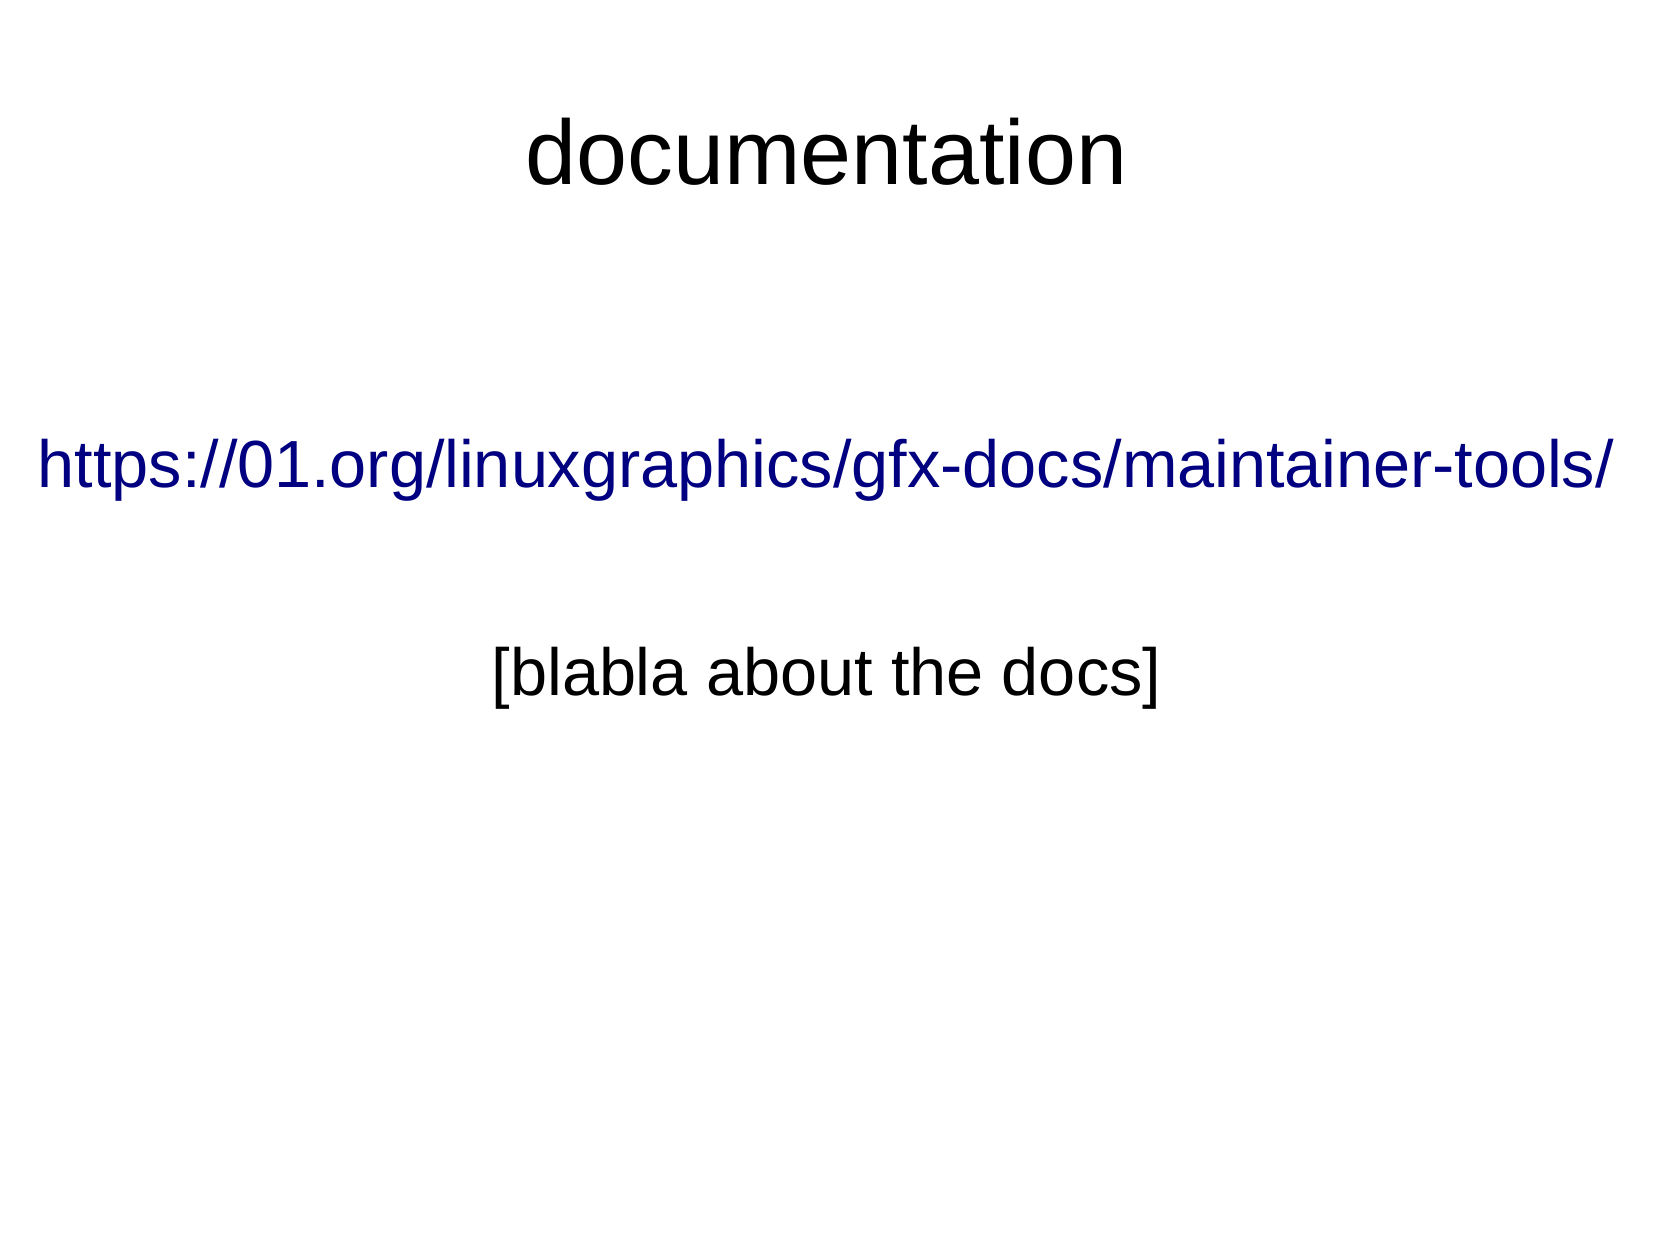

# documentation
https://01.org/linuxgraphics/gfx-docs/maintainer-tools/
[blabla about the docs]